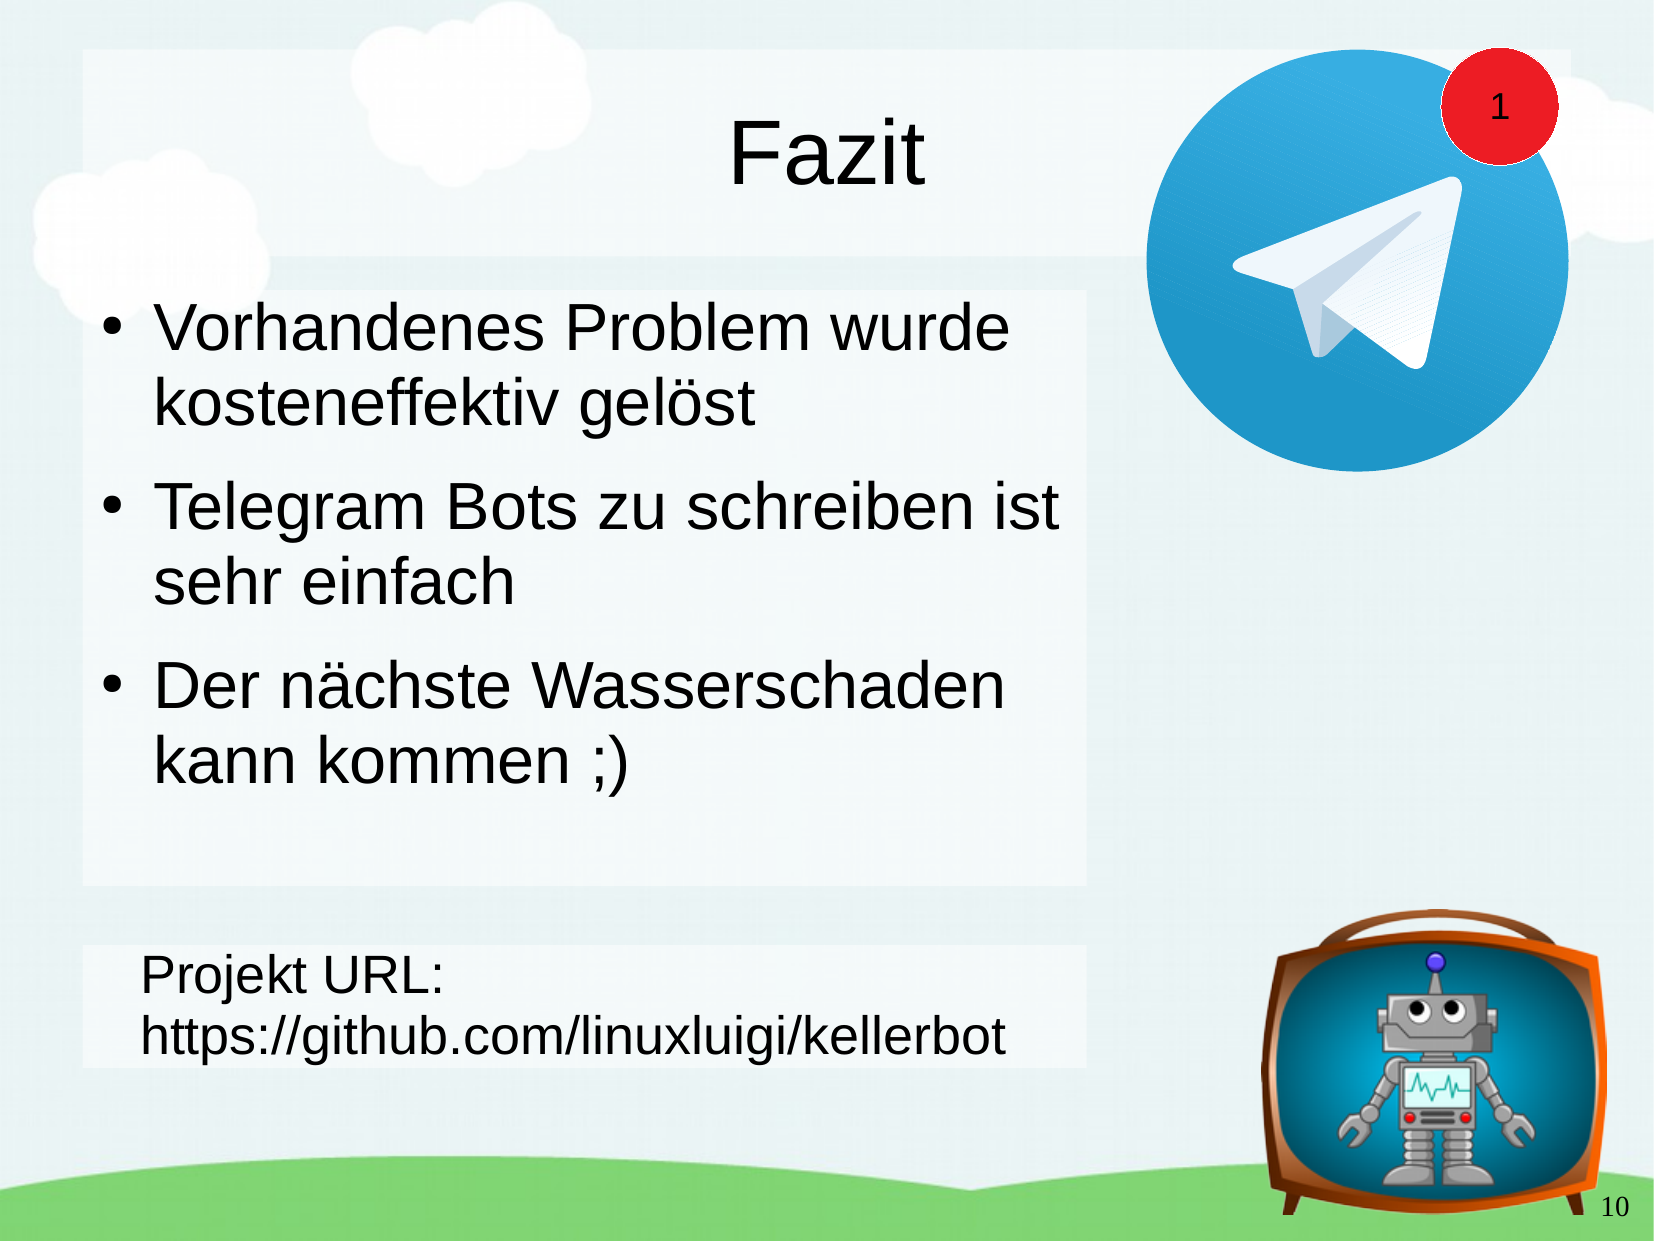

1
# Fazit
Vorhandenes Problem wurde kosteneffektiv gelöst
Telegram Bots zu schreiben ist sehr einfach
Der nächste Wasserschaden kann kommen ;)
Projekt URL: https://github.com/linuxluigi/kellerbot
10